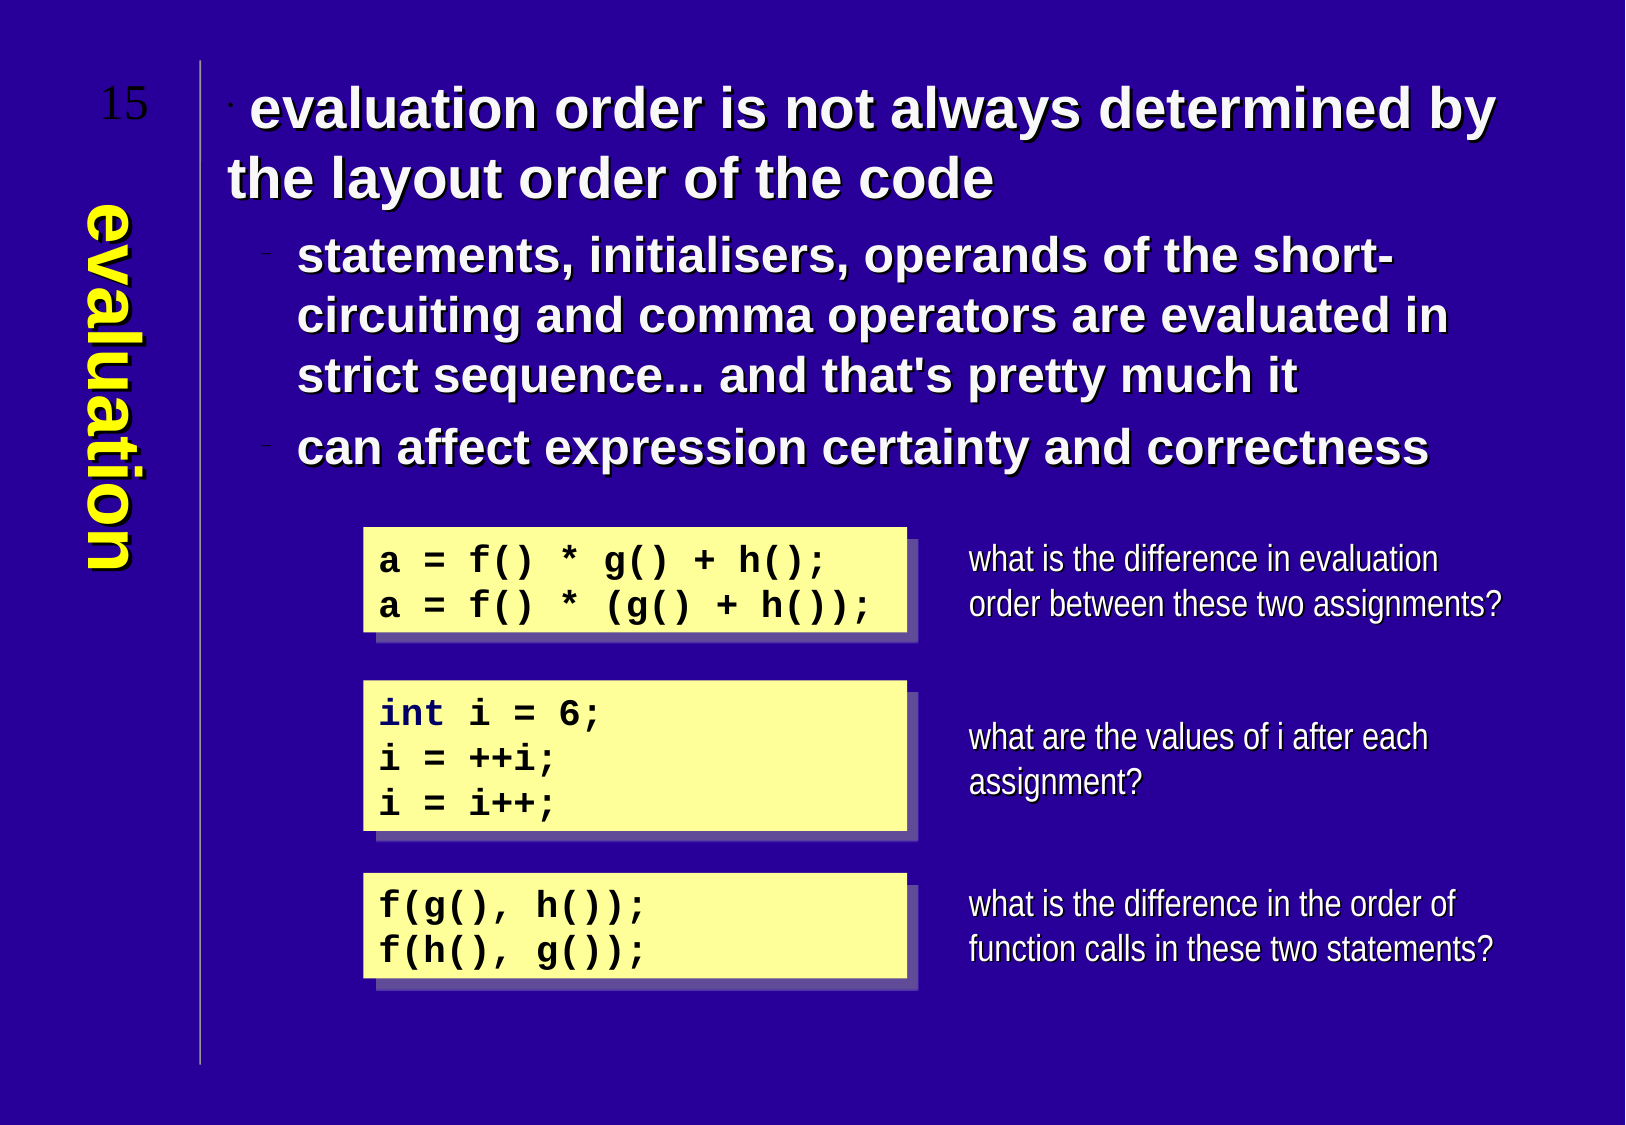

15
 evaluation order is not always determined by the layout order of the code
statements, initialisers, operands of the short-circuiting and comma operators are evaluated in strict sequence... and that's pretty much it
can affect expression certainty and correctness
# evaluation
what is the difference in evaluation order between these two assignments?
a = f() * g() + h();
a = f() * (g() + h());
int i = 6;
i = ++i;
i = i++;
what are the values of i after each assignment?
what is the difference in the order of function calls in these two statements?
f(g(), h());
f(h(), g());